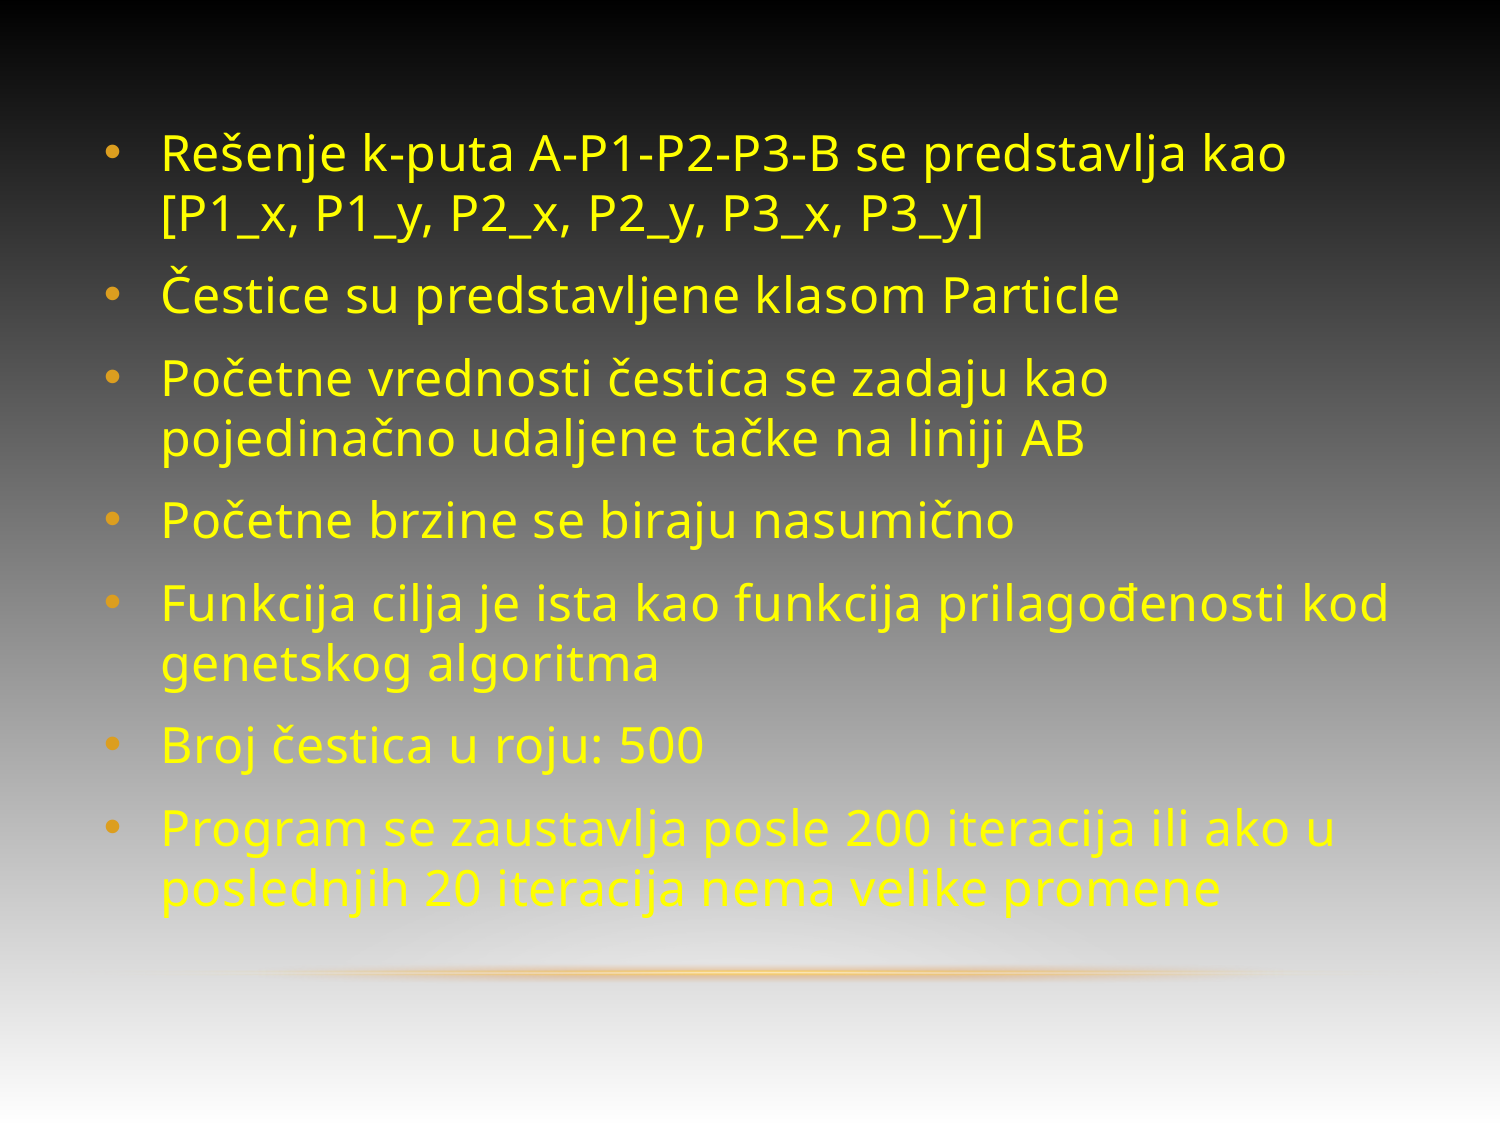

Rešenje k-puta A-P1-P2-P3-B se predstavlja kao [P1_x, P1_y, P2_x, P2_y, P3_x, P3_y]
Čestice su predstavljene klasom Particle
Početne vrednosti čestica se zadaju kao pojedinačno udaljene tačke na liniji AB
Početne brzine se biraju nasumično
Funkcija cilja je ista kao funkcija prilagođenosti kod genetskog algoritma
Broj čestica u roju: 500
Program se zaustavlja posle 200 iteracija ili ako u poslednjih 20 iteracija nema velike promene